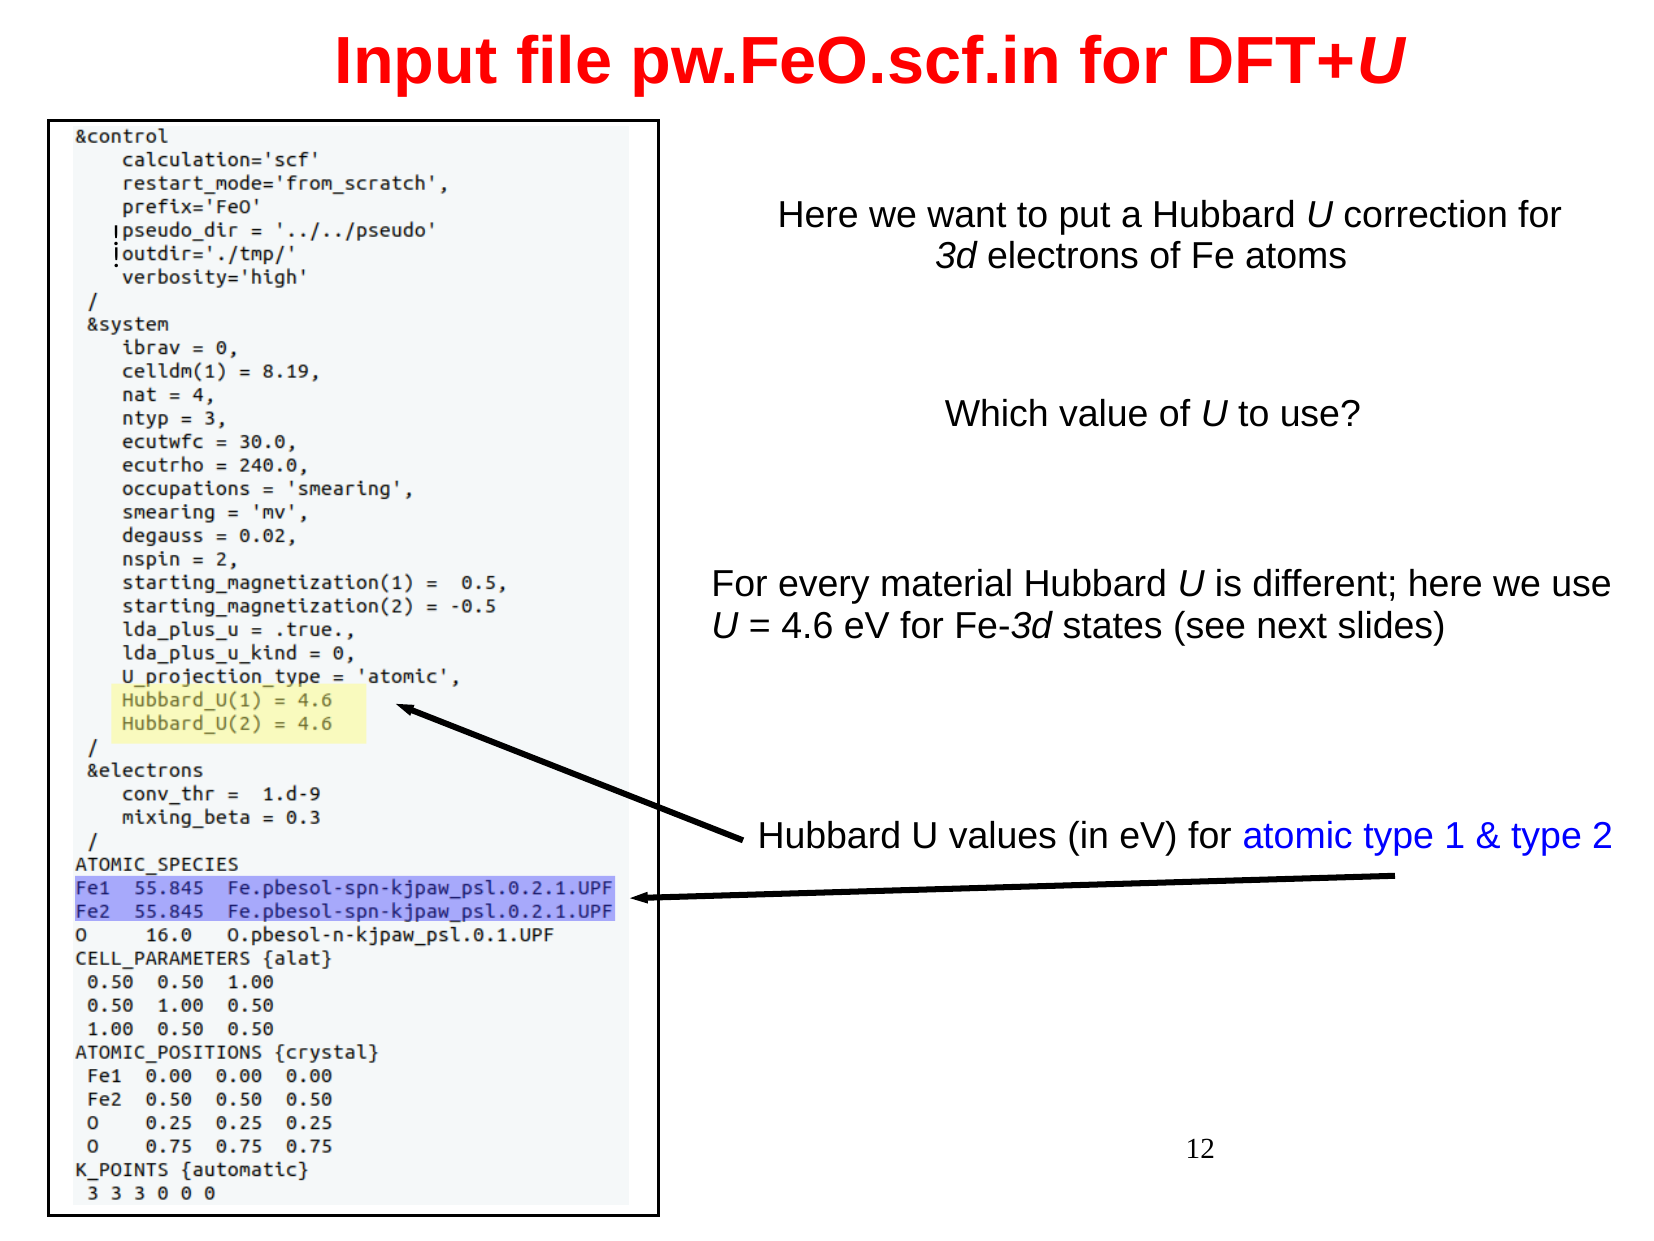

# Input file pw.FeO.scf.in for DFT+U
Here we want to put a Hubbard U correction for
 3d electrons of Fe atoms
!
!
Which value of U to use?
For every material Hubbard U is different; here we use
U = 4.6 eV for Fe-3d states (see next slides)
Hubbard U values (in eV) for atomic type 1 & type 2